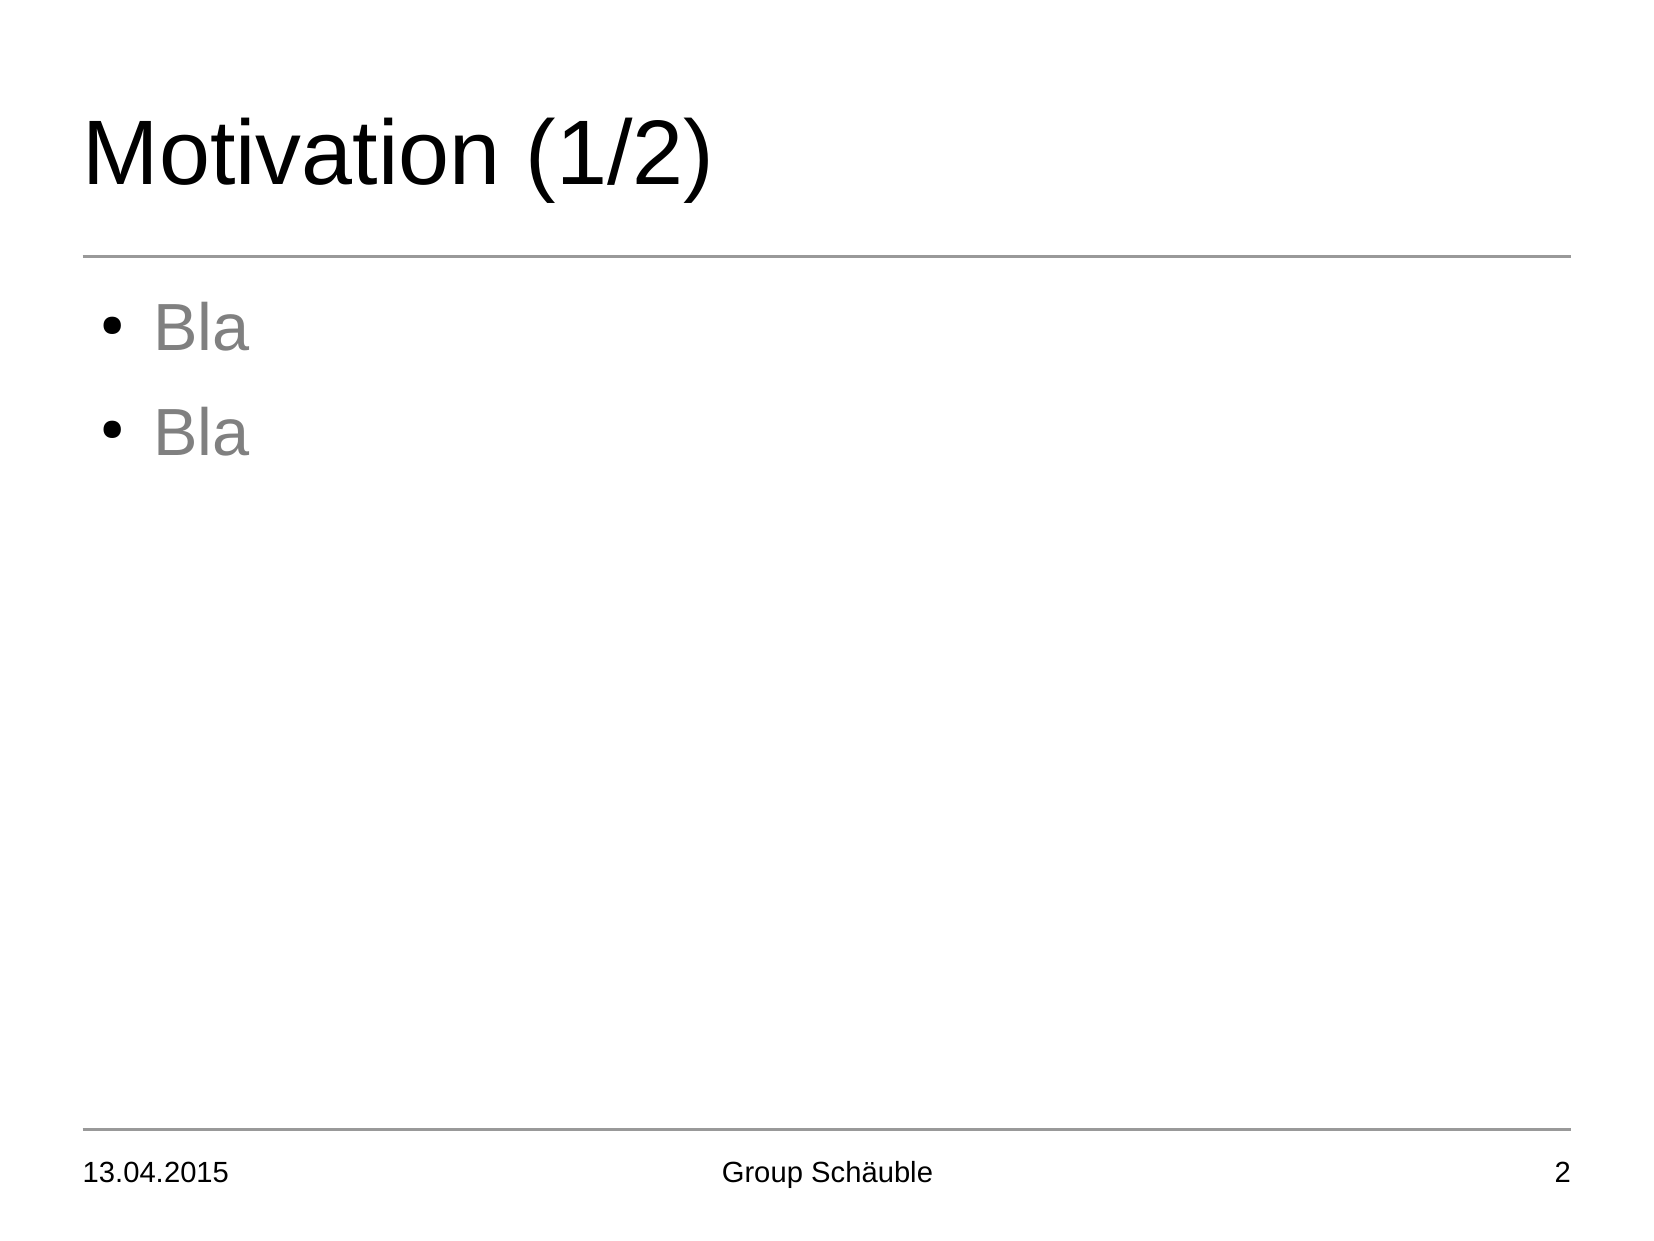

# Motivation (1/2)
Bla
Bla
13.04.2015
Group Schäuble
2